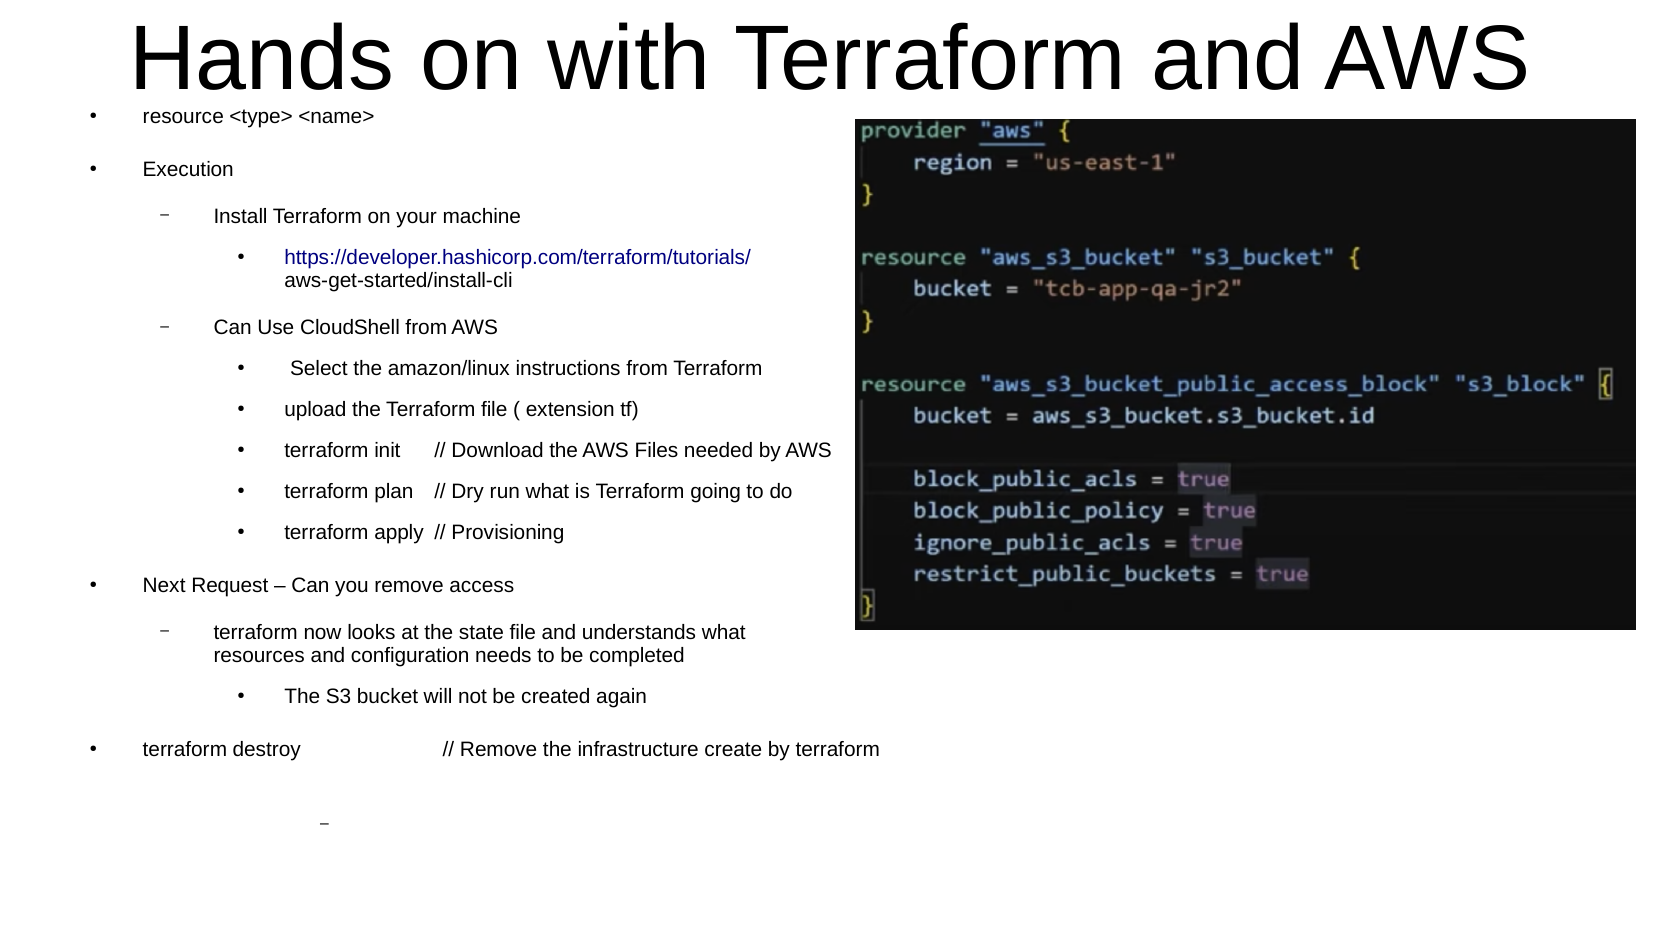

# Hands on with Terraform and AWS
resource <type> <name>
Execution
Install Terraform on your machine
https://developer.hashicorp.com/terraform/tutorials/
aws-get-started/install-cli
Can Use CloudShell from AWS
 Select the amazon/linux instructions from Terraform
upload the Terraform file ( extension tf)
terraform init 	// Download the AWS Files needed by AWS
terraform plan	// Dry run what is Terraform going to do
terraform apply 	// Provisioning
Next Request – Can you remove access
terraform now looks at the state file and understands what
resources and configuration needs to be completed
The S3 bucket will not be created again
terraform destroy		// Remove the infrastructure create by terraform